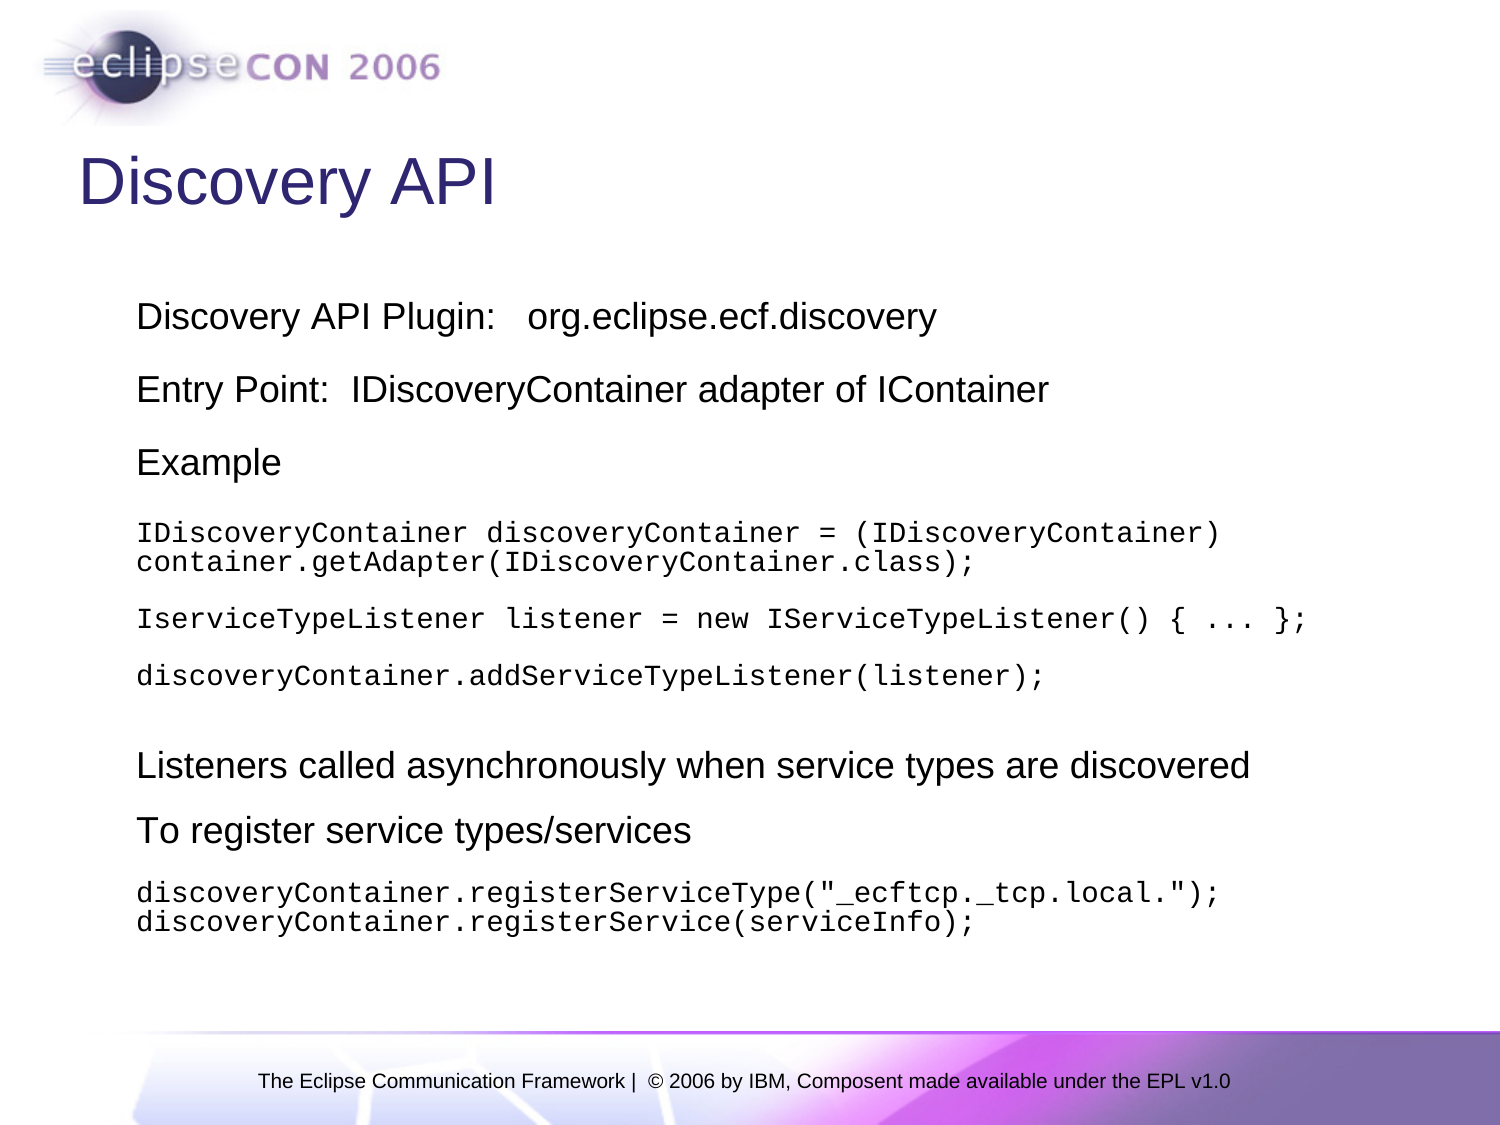

# Discovery API
Discovery API Plugin: org.eclipse.ecf.discovery
Entry Point: IDiscoveryContainer adapter of IContainer
Example
IDiscoveryContainer discoveryContainer = (IDiscoveryContainer) container.getAdapter(IDiscoveryContainer.class);
IserviceTypeListener listener = new IServiceTypeListener() { ... };
discoveryContainer.addServiceTypeListener(listener);
Listeners called asynchronously when service types are discovered
To register service types/services
discoveryContainer.registerServiceType("_ecftcp._tcp.local.");
discoveryContainer.registerService(serviceInfo);